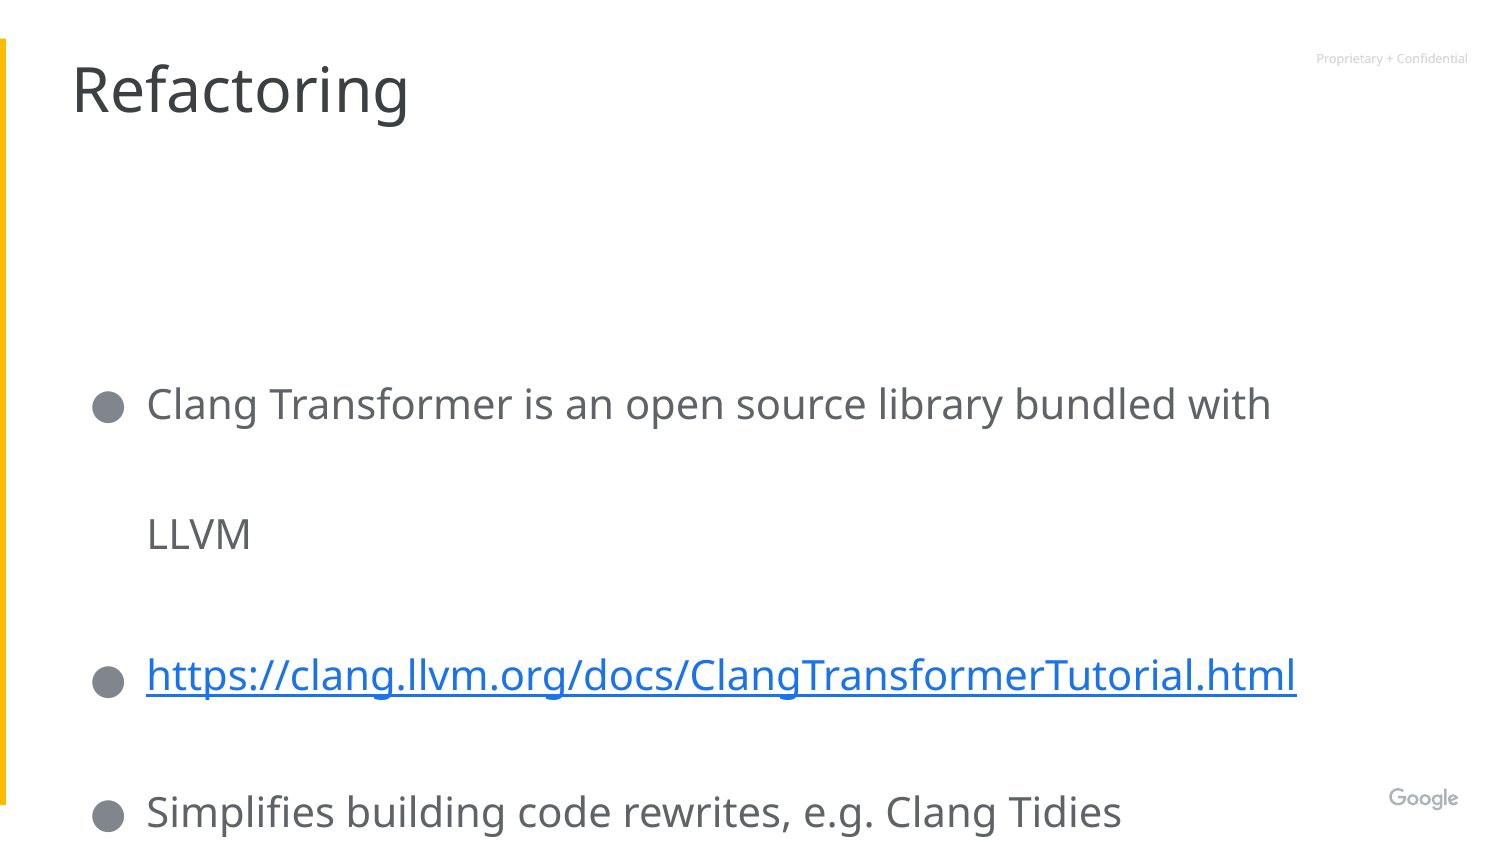

Refactoring
# Clang Transformer is an open source library bundled with LLVM
https://clang.llvm.org/docs/ClangTransformerTutorial.html
Simplifies building code rewrites, e.g. Clang Tidies